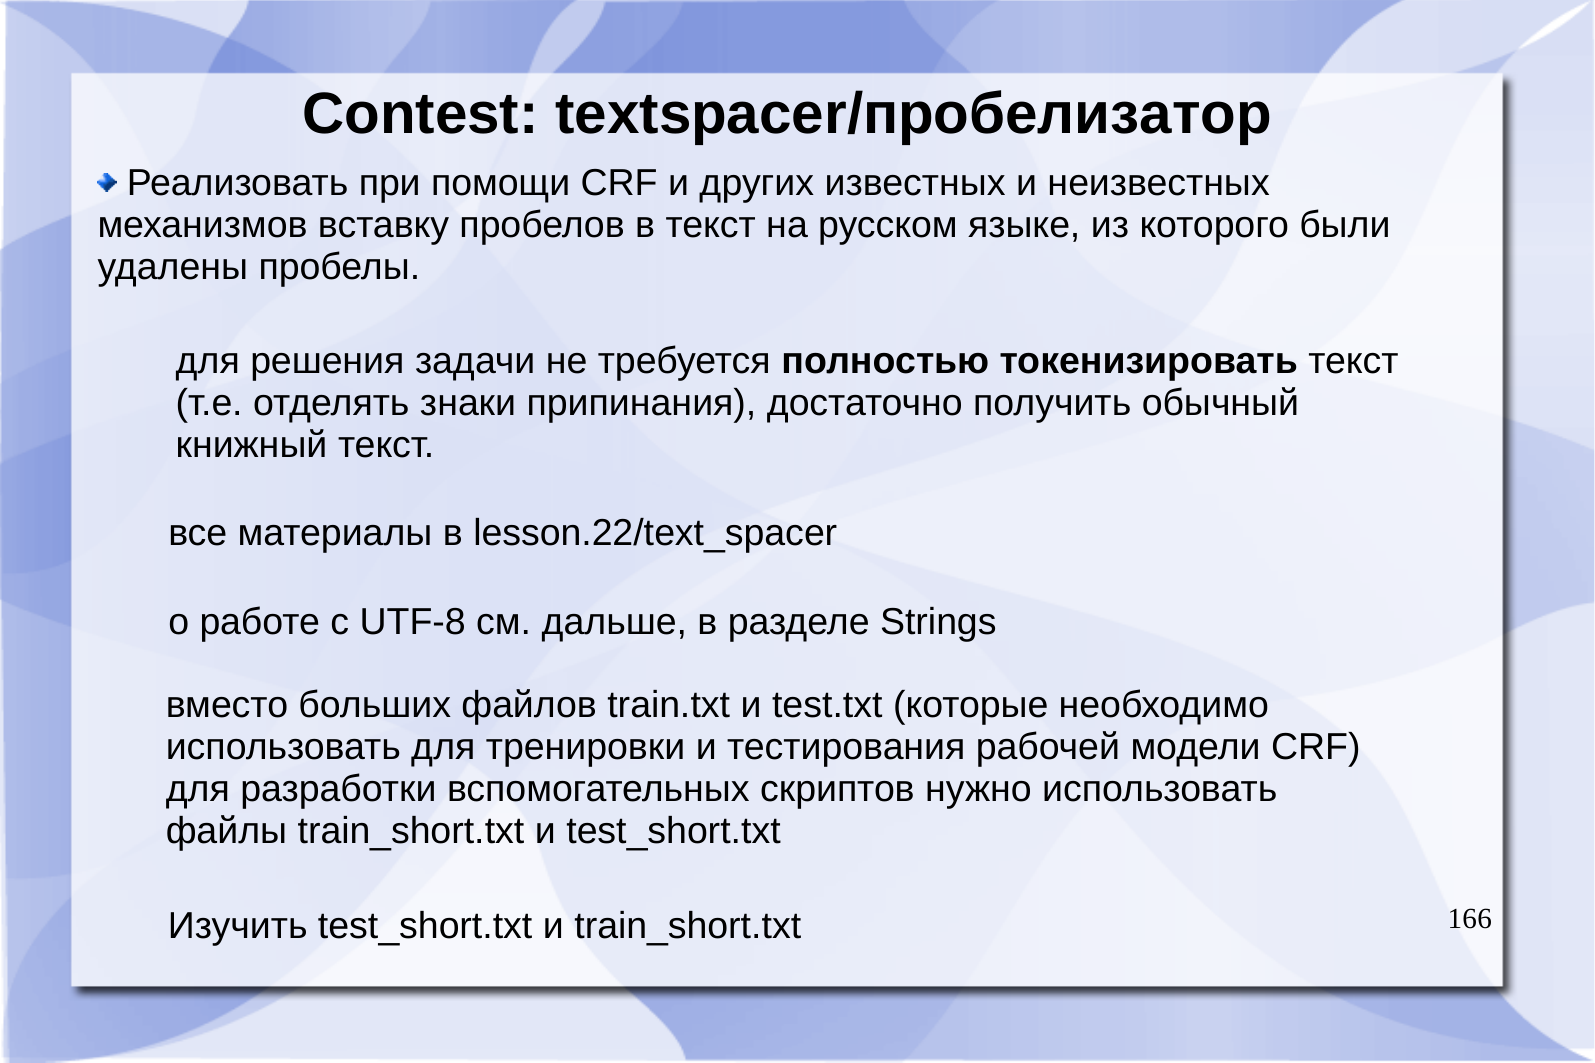

# Contest: textspacer/пробелизатор
 Реализовать при помощи CRF и других известных и неизвестных механизмов вставку пробелов в текст на русском языке, из которого были удалены пробелы.
для решения задачи не требуется полностью токенизировать текст (т.е. отделять знаки припинания), достаточно получить обычный книжный текст.
все материалы в lesson.22/text_spacer
о работе с UTF-8 см. дальше, в разделе Strings
вместо больших файлов train.txt и test.txt (которые необходимо использовать для тренировки и тестирования рабочей модели CRF) для разработки вспомогательных скриптов нужно использовать файлы train_short.txt и test_short.txt
Изучить test_short.txt и train_short.txt
166